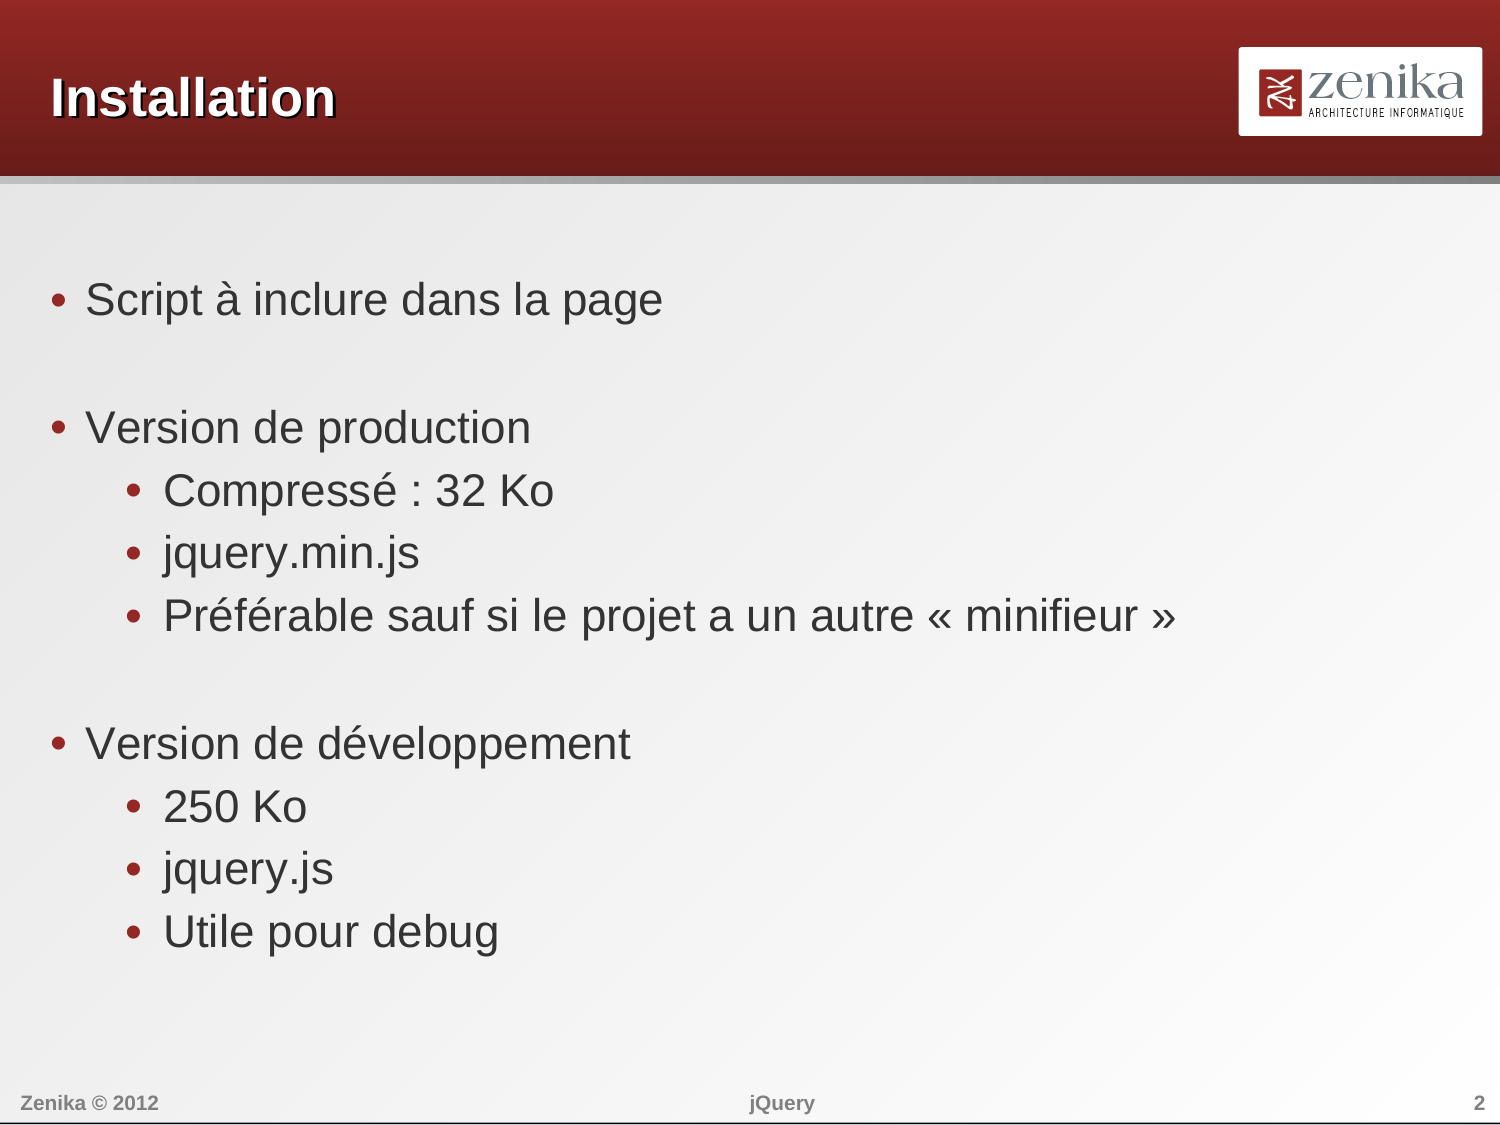

# Installation
Script à inclure dans la page
Version de production
Compressé : 32 Ko
jquery.min.js
Préférable sauf si le projet a un autre « minifieur »
Version de développement
250 Ko
jquery.js
Utile pour debug